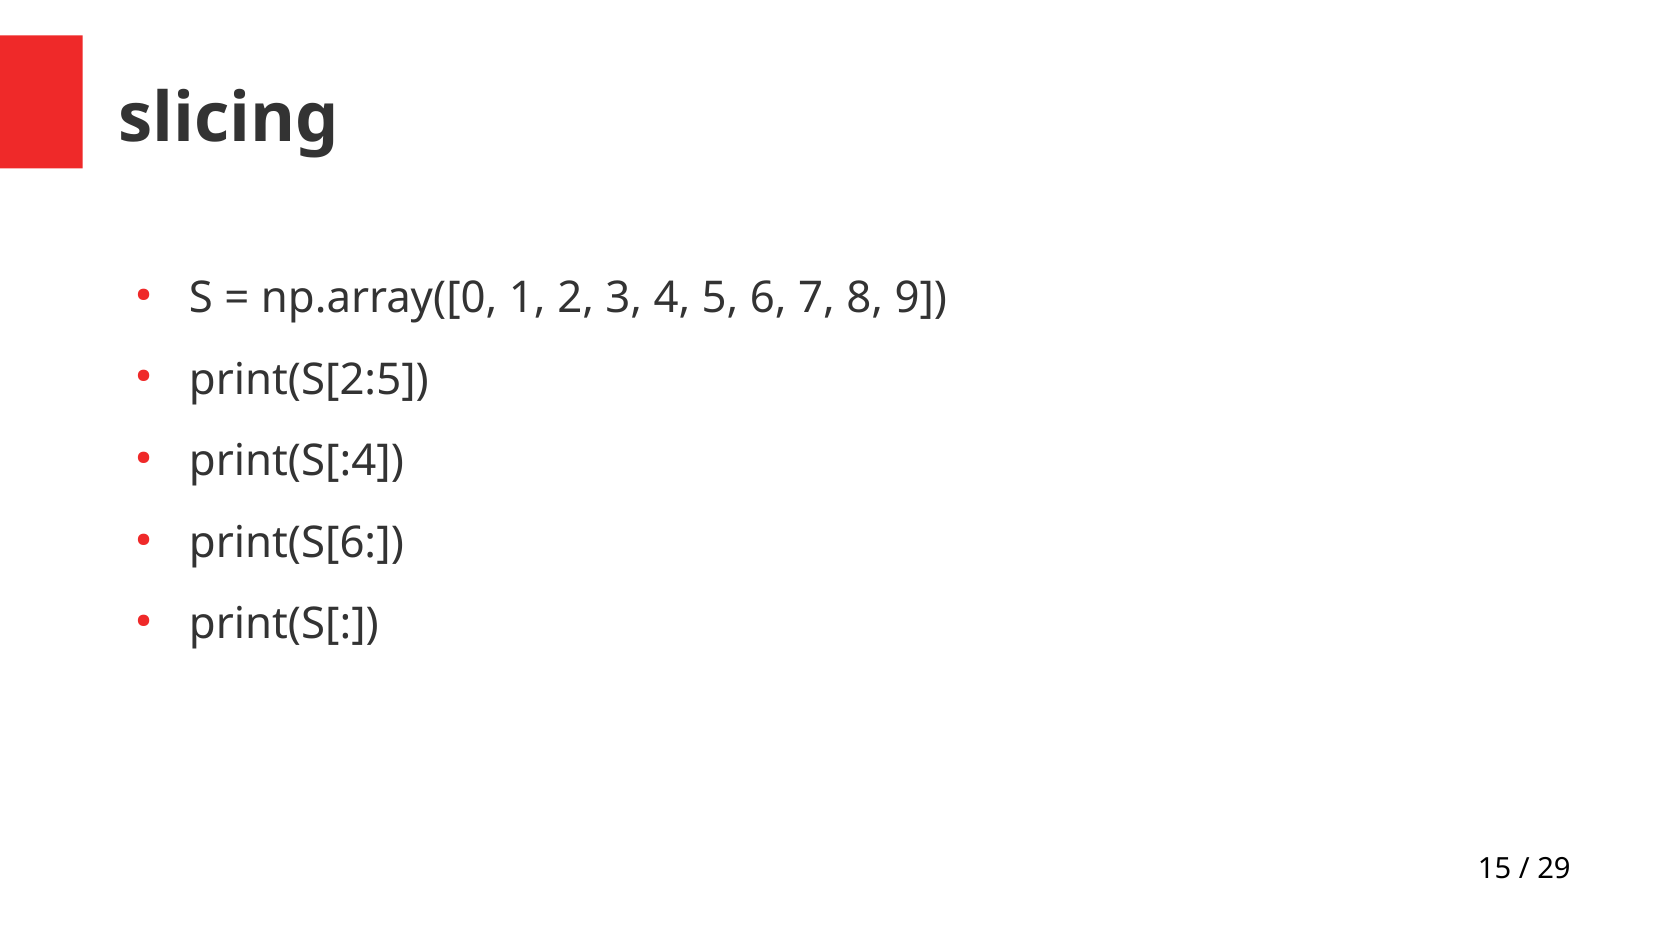

# slicing
S = np.array([0, 1, 2, 3, 4, 5, 6, 7, 8, 9])
print(S[2:5])
print(S[:4])
print(S[6:])
print(S[:])
15